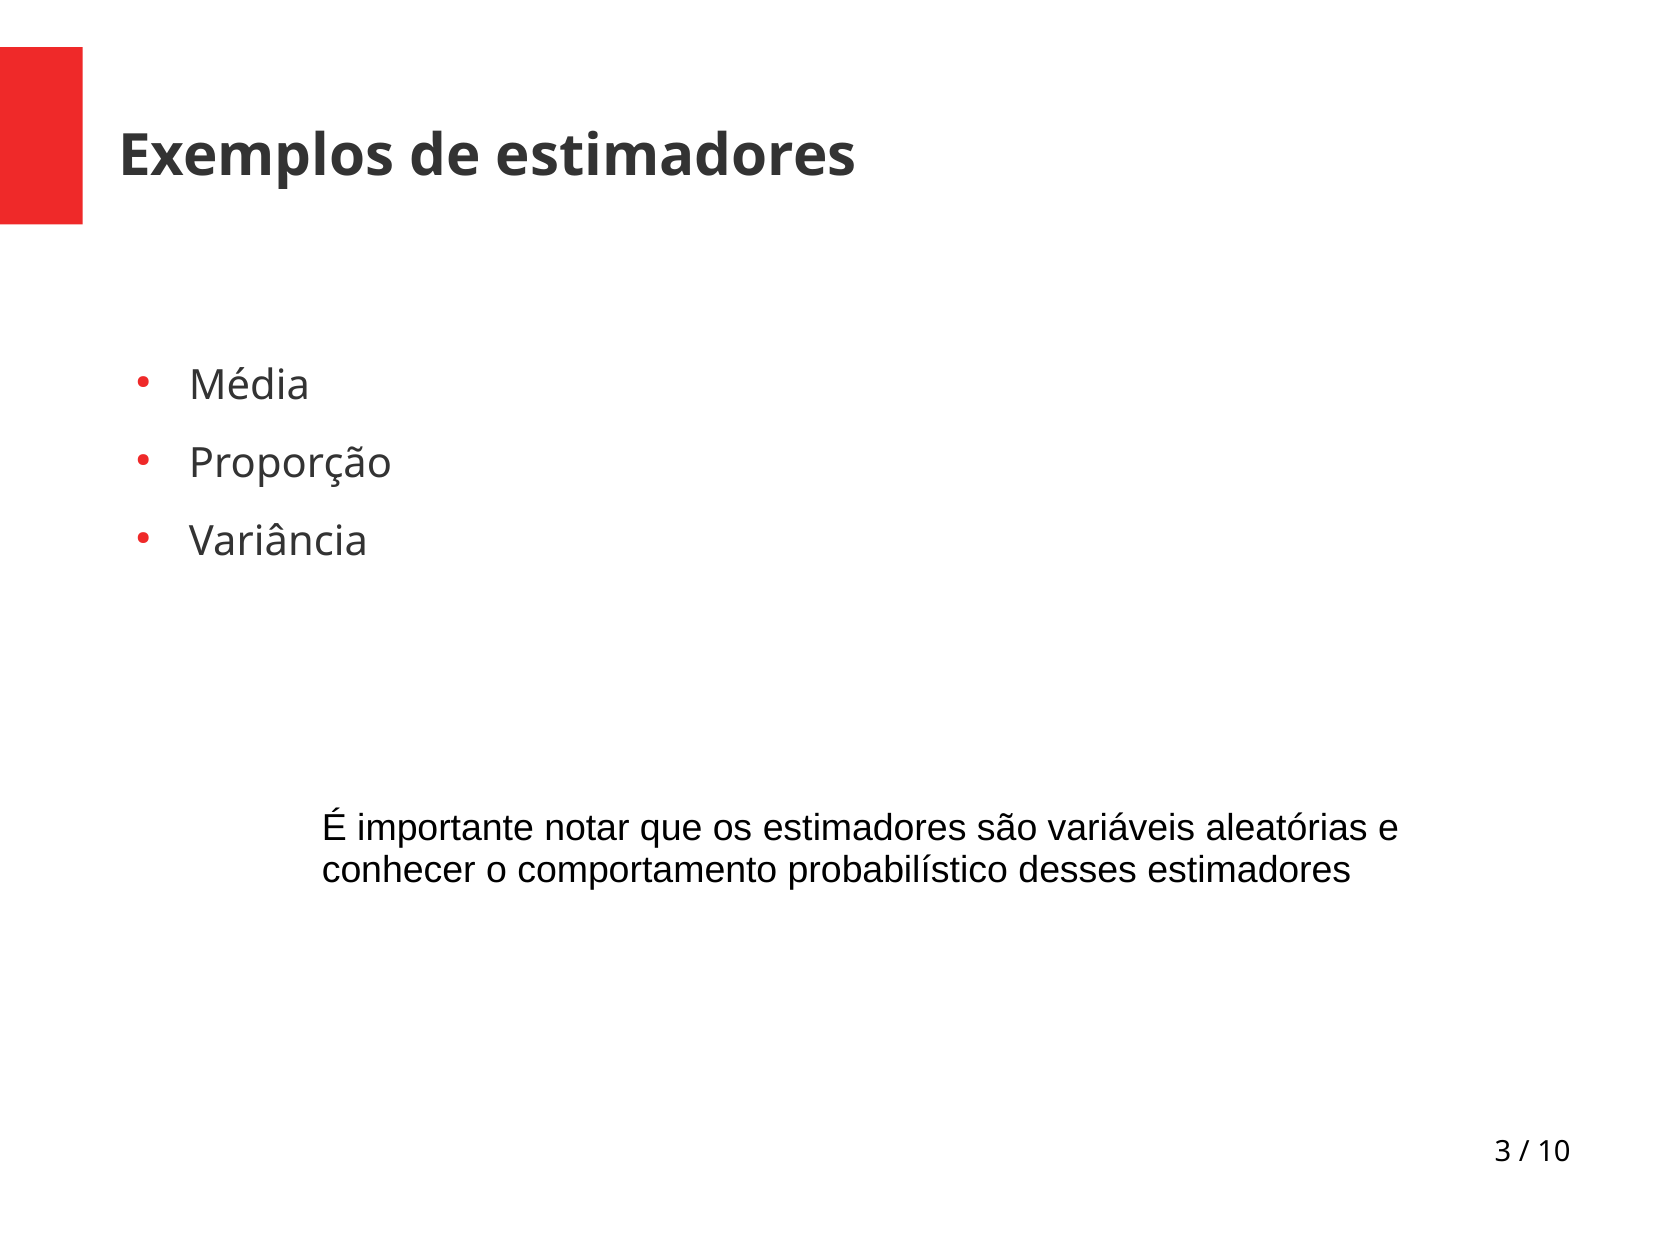

# Exemplos de estimadores
Média
Proporção
Variância
É importante notar que os estimadores são variáveis aleatórias e conhecer o comportamento probabilístico desses estimadores
3